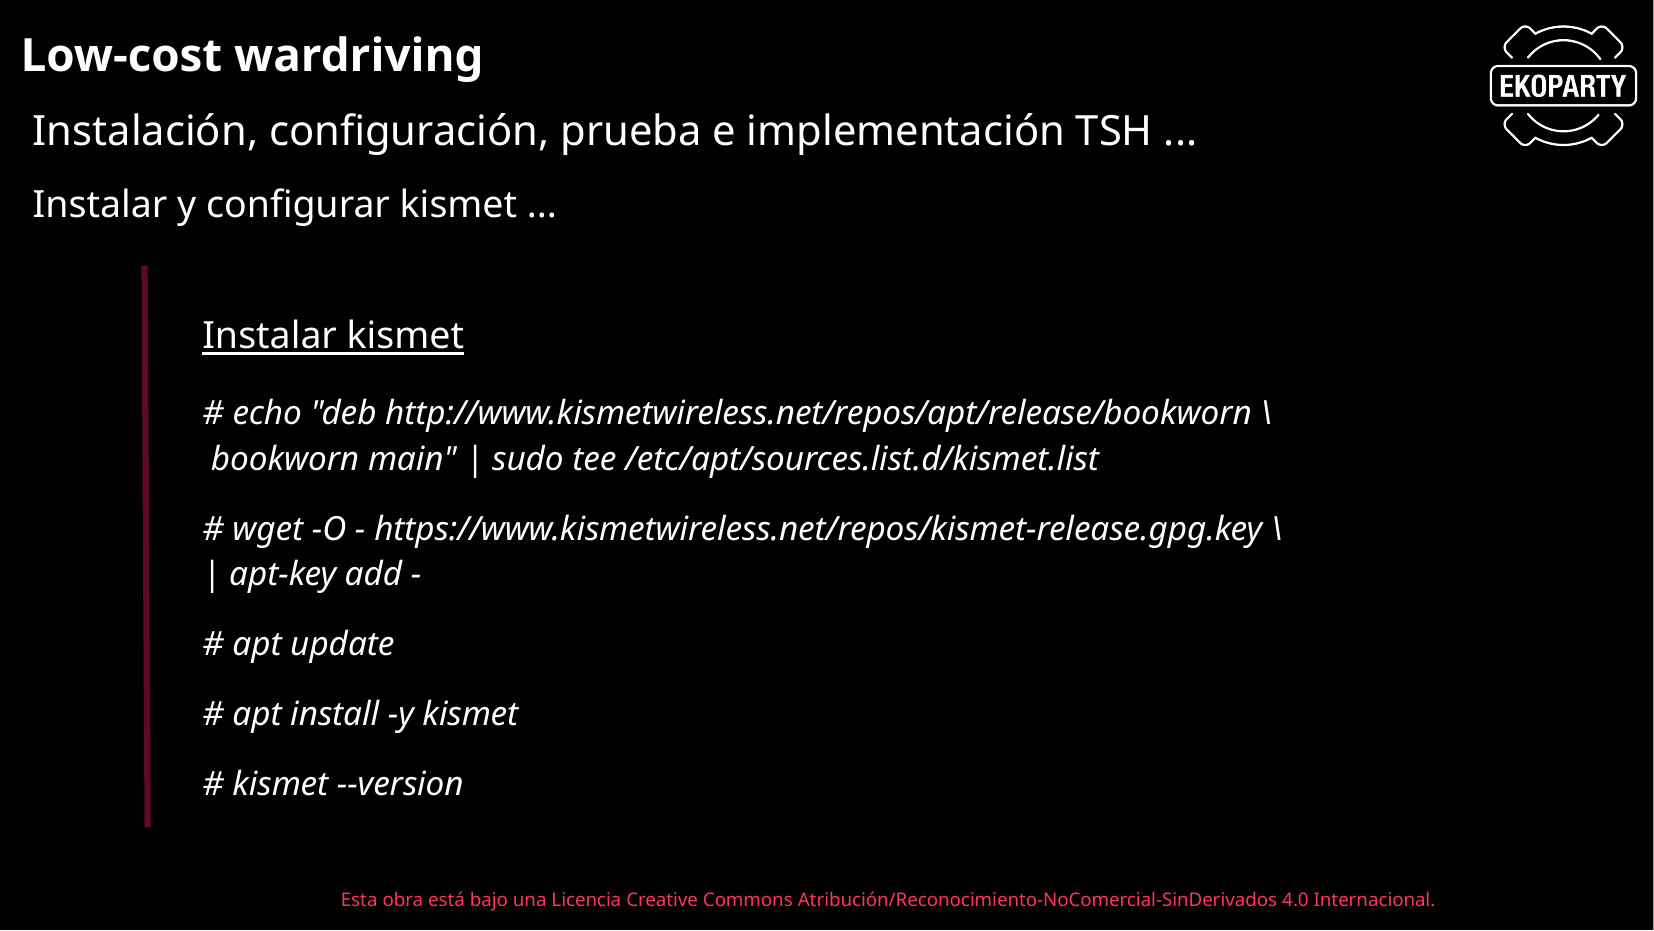

Low-cost wardriving
Instalación, configuración, prueba e implementación TSH ...
Instalar y configurar kismet ...
Instalar kismet
# echo "deb http://www.kismetwireless.net/repos/apt/release/bookworn \ bookworn main" | sudo tee /etc/apt/sources.list.d/kismet.list
# wget -O - https://www.kismetwireless.net/repos/kismet-release.gpg.key \ | apt-key add -
# apt update
# apt install -y kismet
# kismet --version
Esta obra está bajo una Licencia Creative Commons Atribución/Reconocimiento-NoComercial-SinDerivados 4.0 Internacional.